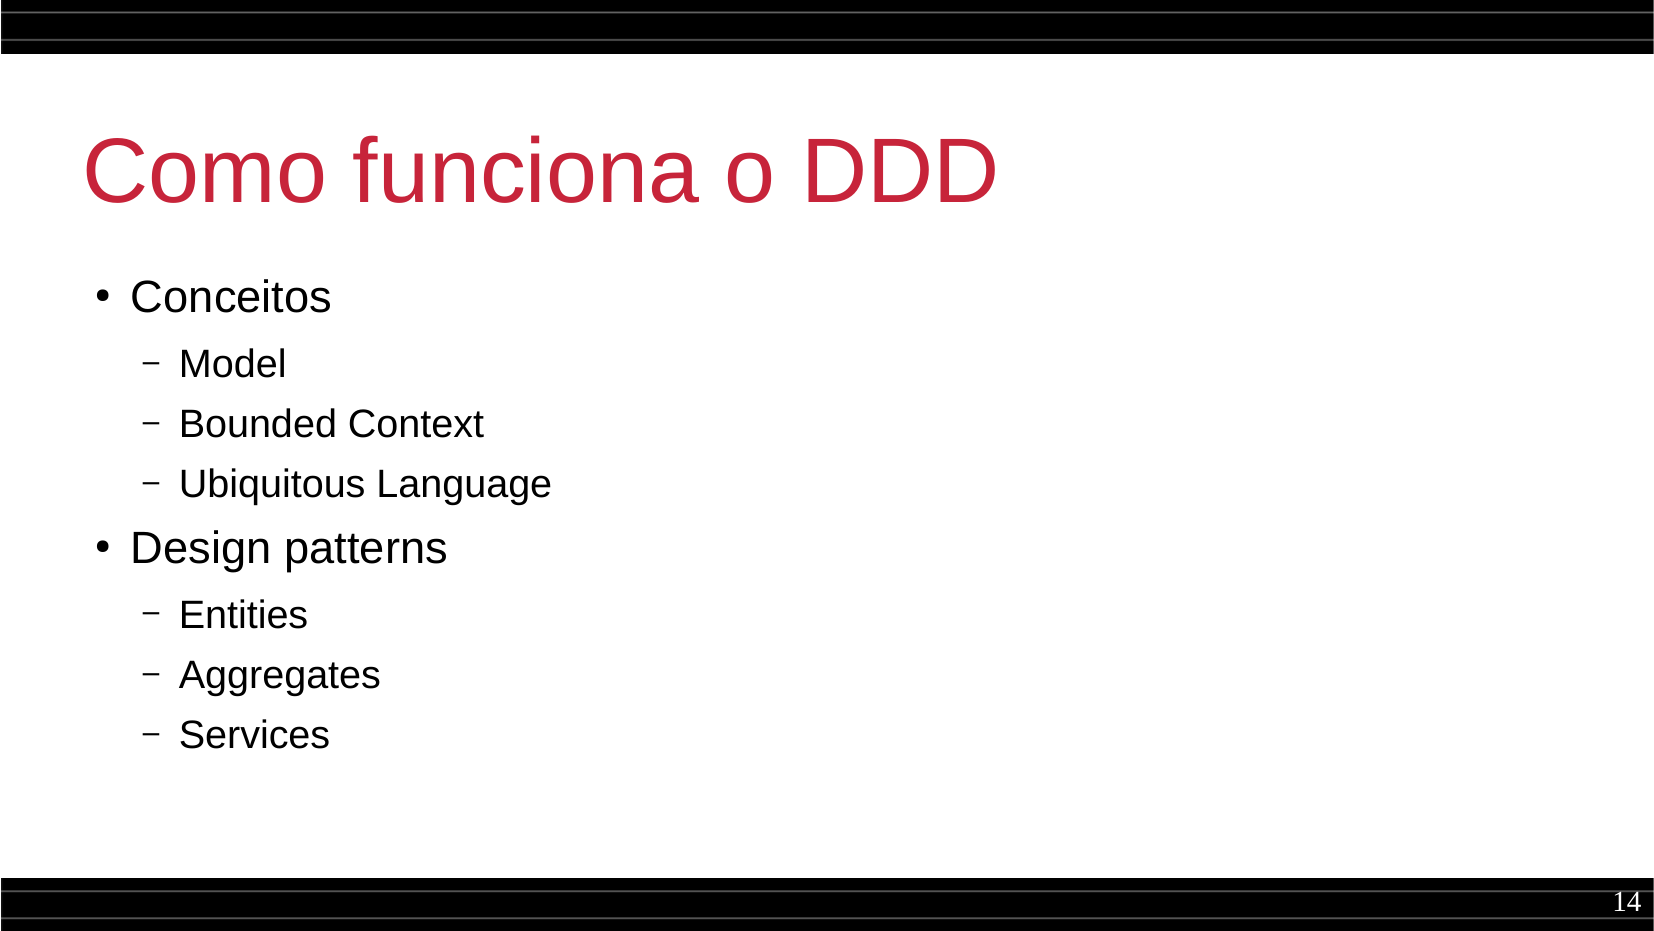

# Como funciona o DDD
Conceitos
Model
Bounded Context
Ubiquitous Language
Design patterns
Entities
Aggregates
Services